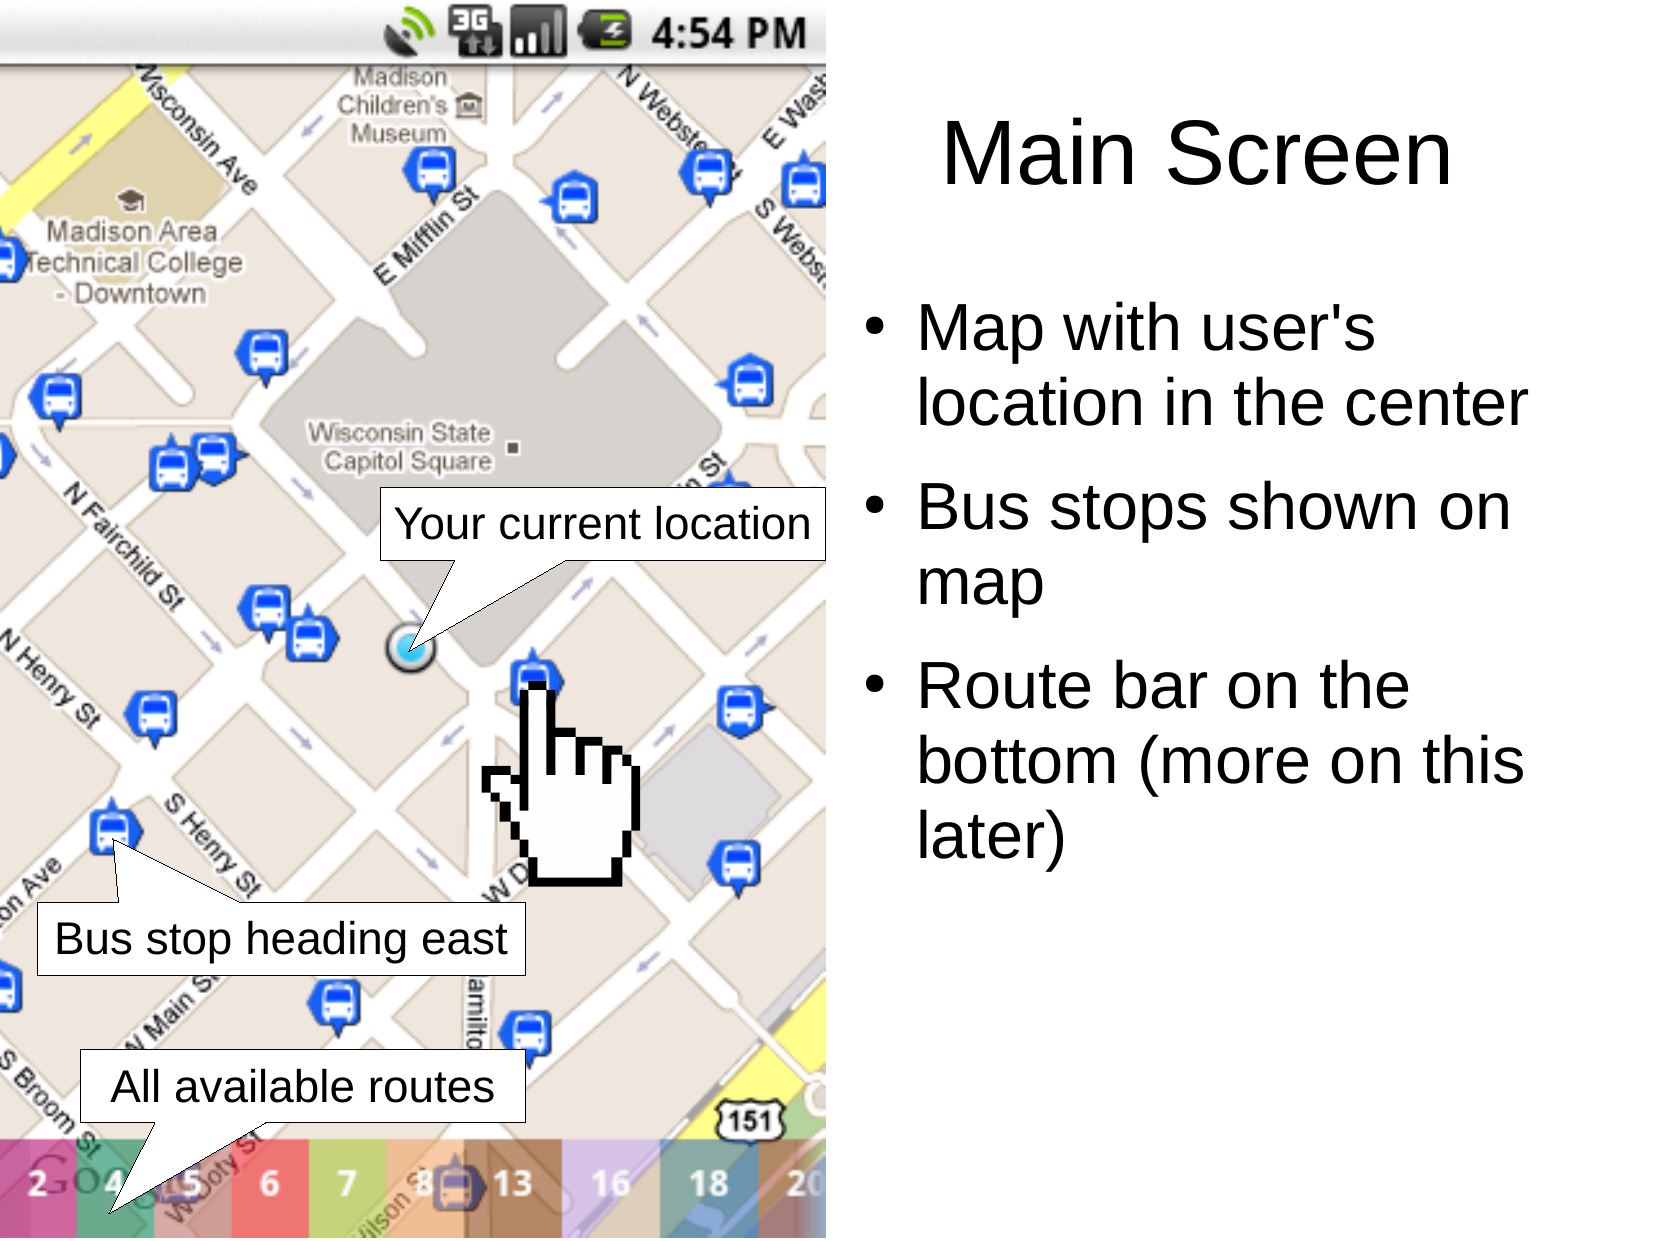

# Main Screen
Map with user's location in the center
Bus stops shown on map
Route bar on the bottom (more on this later)
Your current location
Bus stop heading east
All available routes